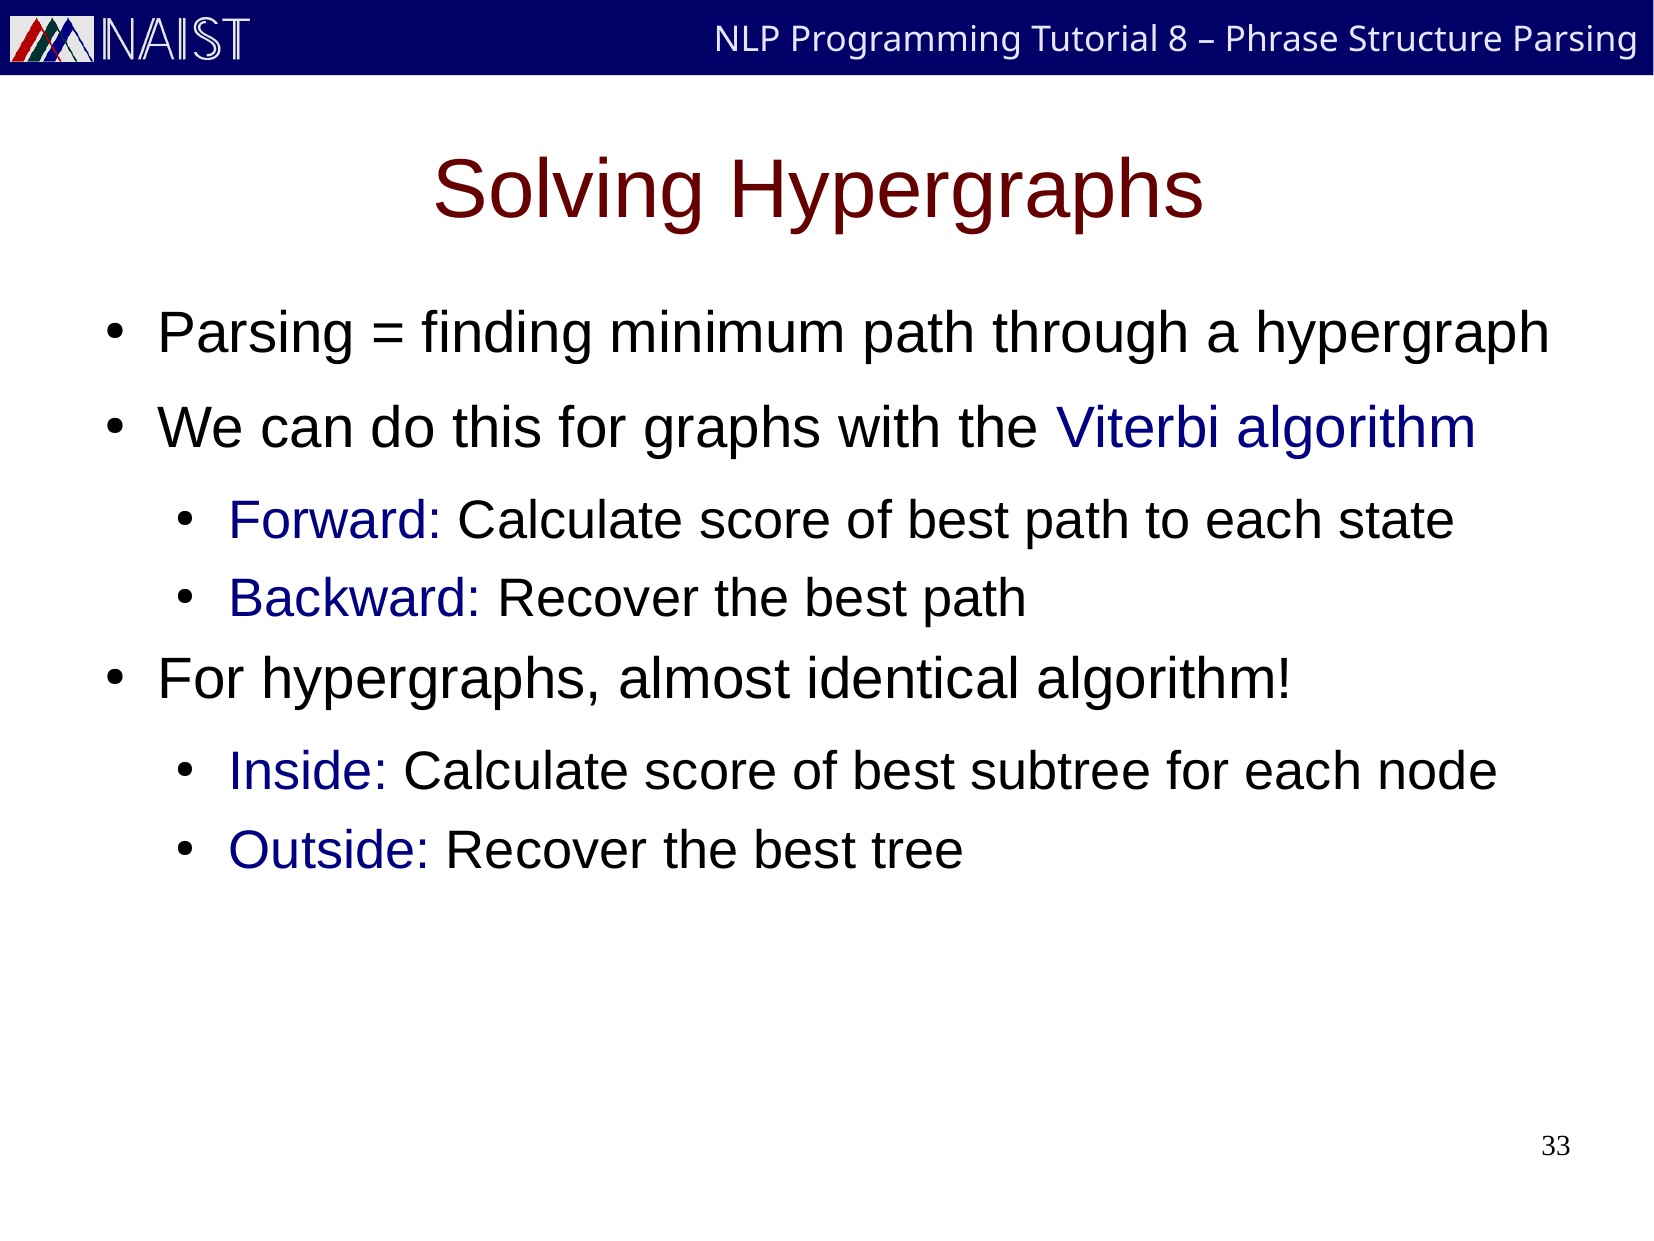

# Solving Hypergraphs
Parsing = finding minimum path through a hypergraph
We can do this for graphs with the Viterbi algorithm
Forward: Calculate score of best path to each state
Backward: Recover the best path
For hypergraphs, almost identical algorithm!
Inside: Calculate score of best subtree for each node
Outside: Recover the best tree
33